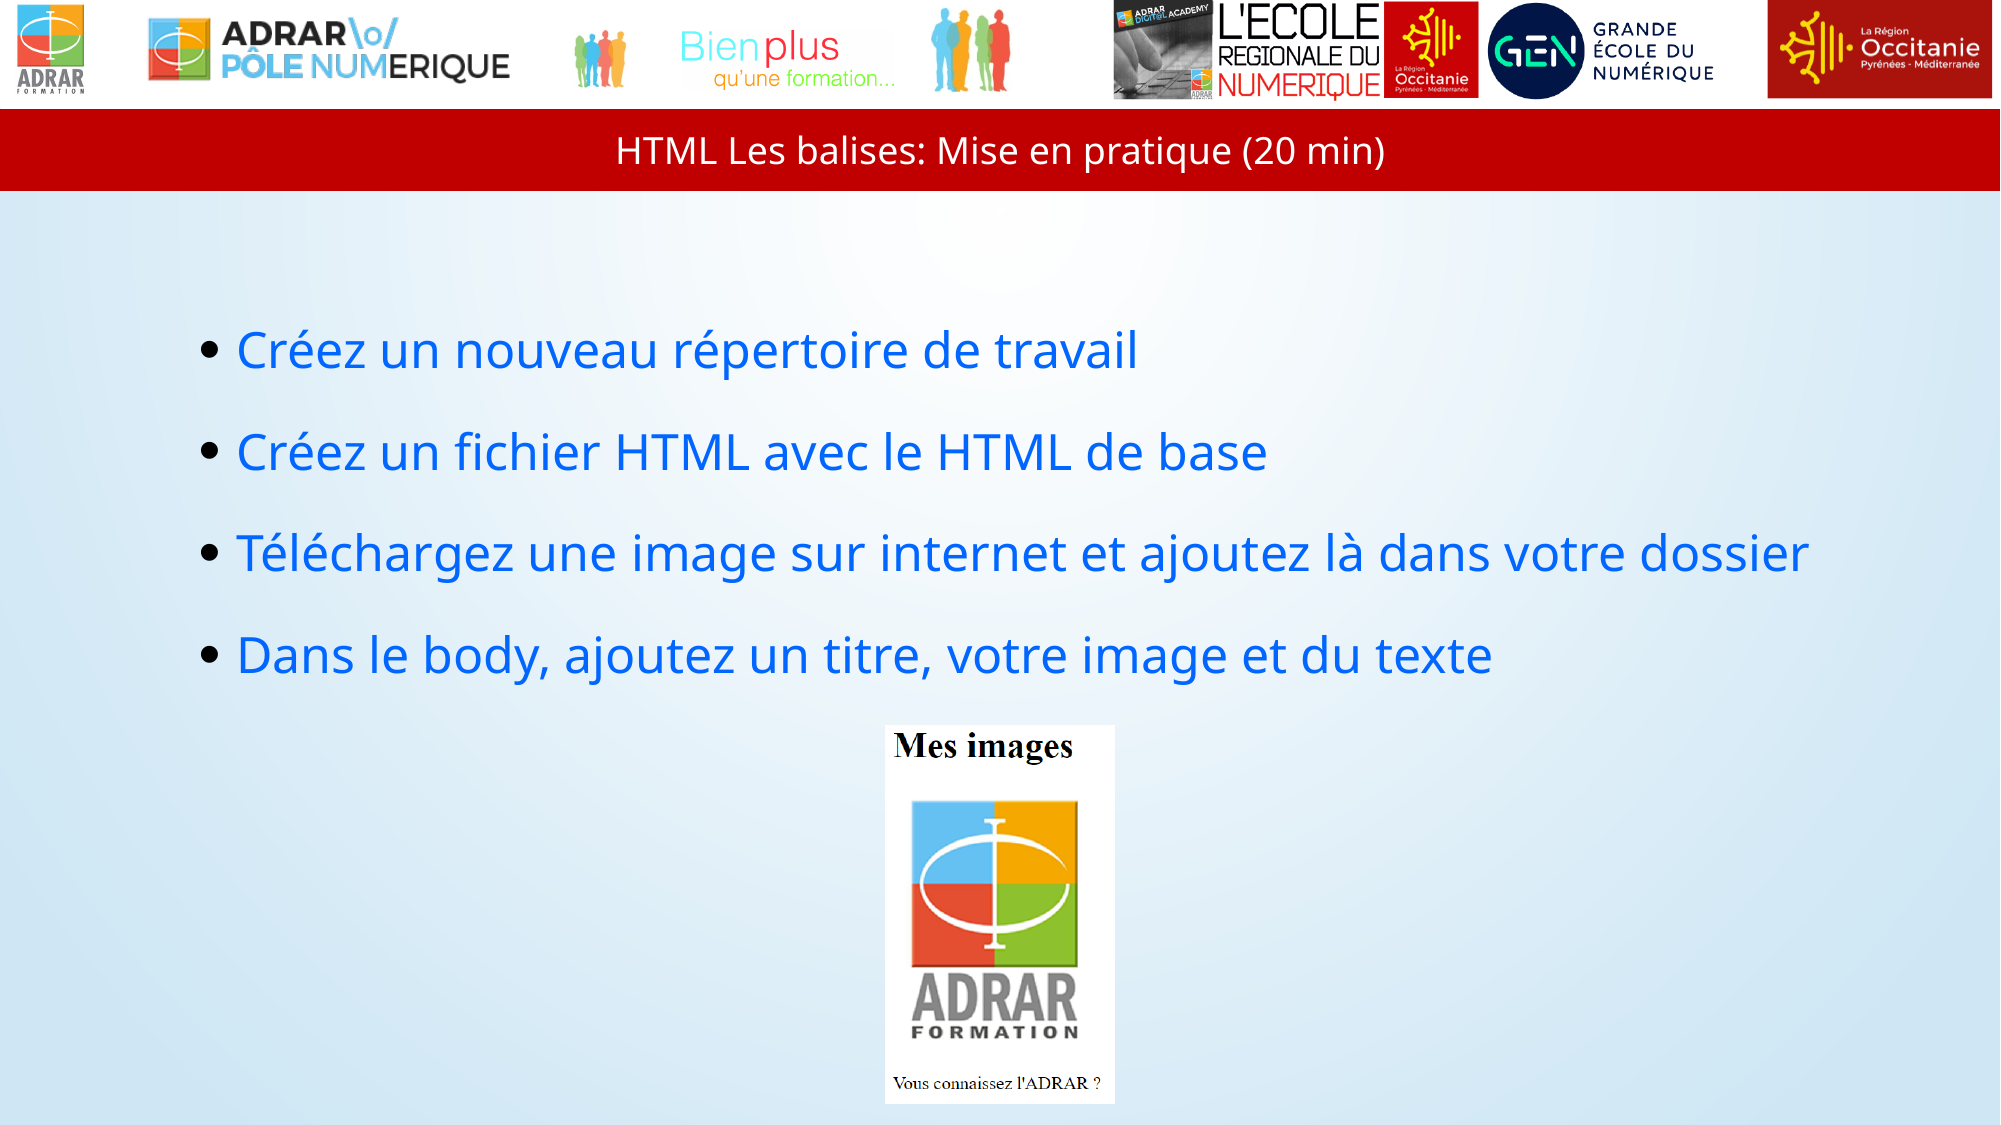

HTML Les balises: Mise en pratique (20 min)
# Créez un nouveau répertoire de travail
Créez un fichier HTML avec le HTML de base
Téléchargez une image sur internet et ajoutez là dans votre dossier
Dans le body, ajoutez un titre, votre image et du texte